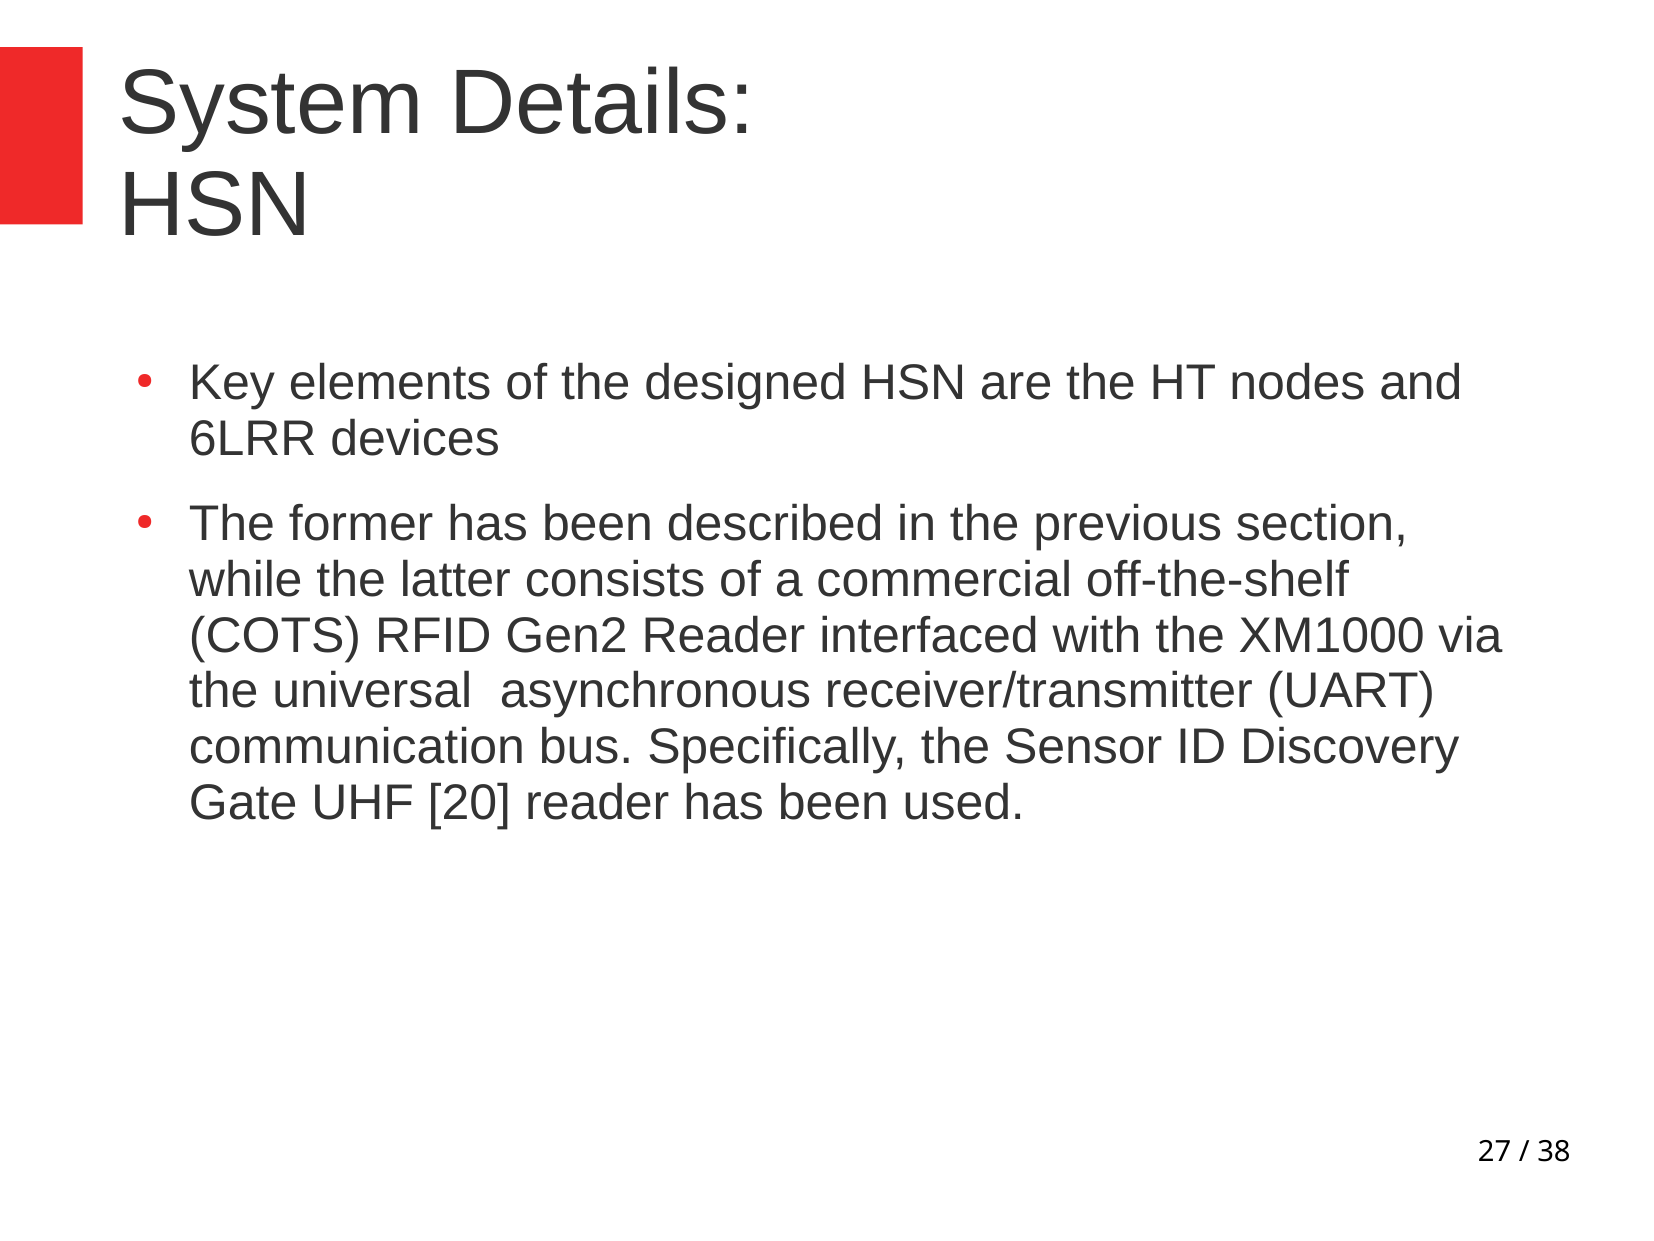

# System Details: HSN
Key elements of the designed HSN are the HT nodes and 6LRR devices
The former has been described in the previous section, while the latter consists of a commercial off-the-shelf (COTS) RFID Gen2 Reader interfaced with the XM1000 via the universal asynchronous receiver/transmitter (UART) communication bus. Specifically, the Sensor ID Discovery Gate UHF [20] reader has been used.
27